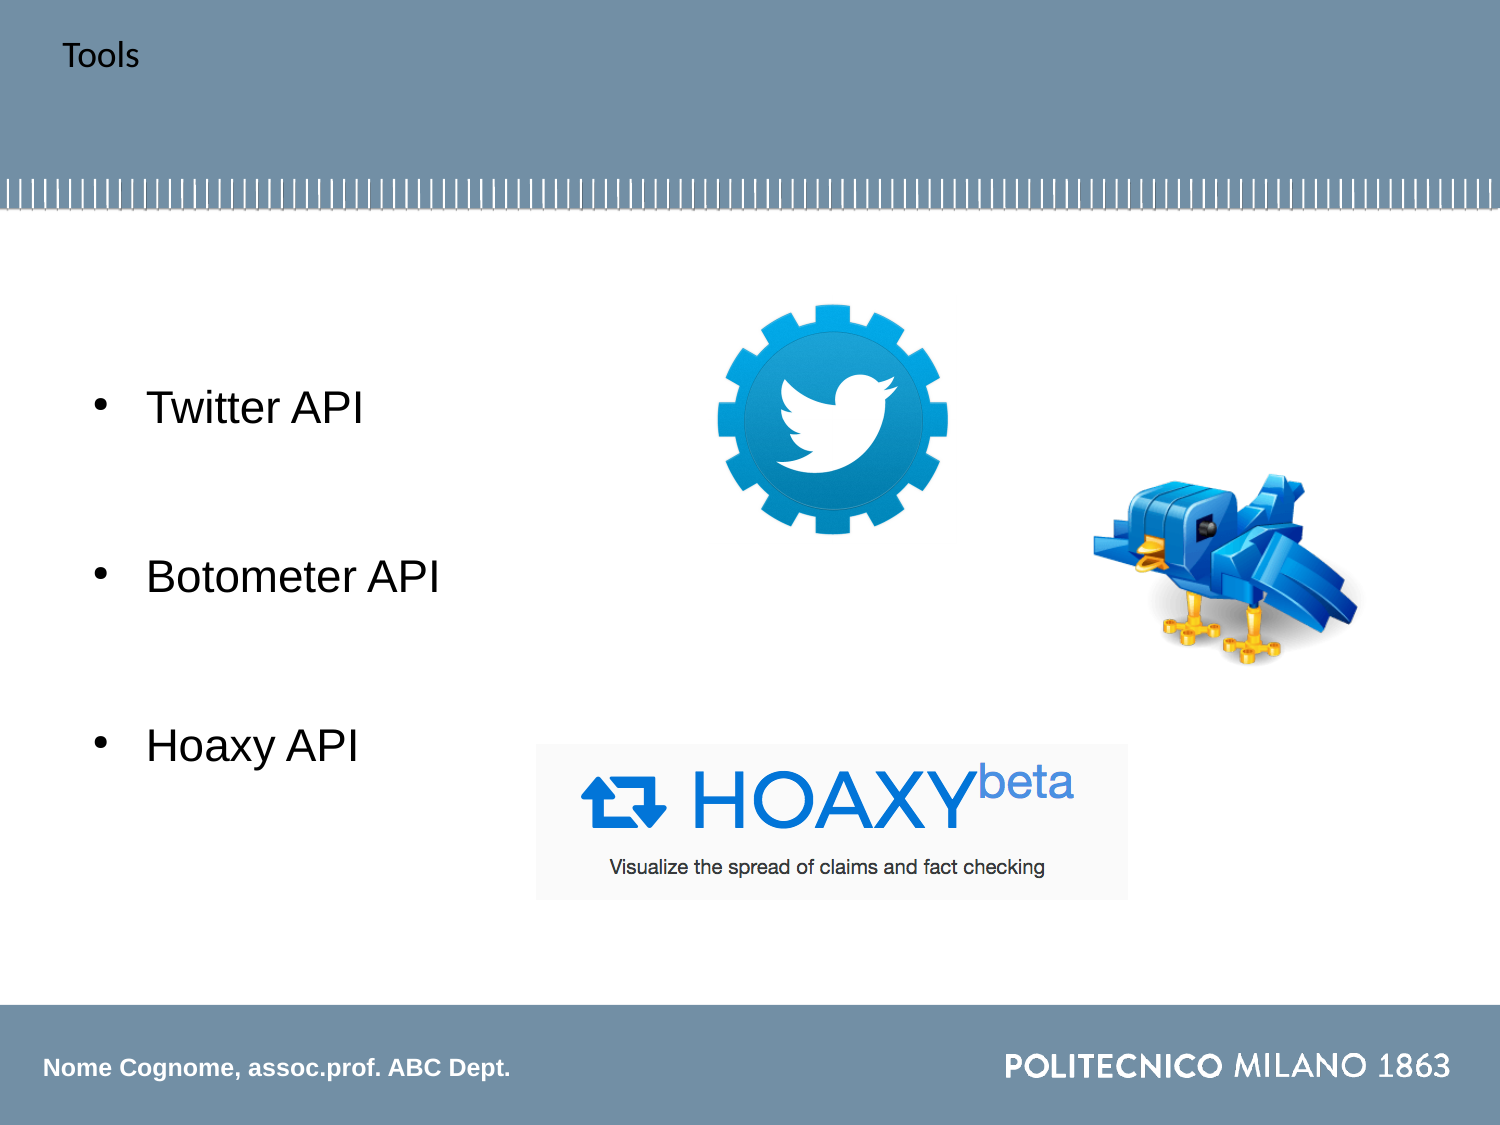

# Tools
Twitter API
Botometer API
Hoaxy API